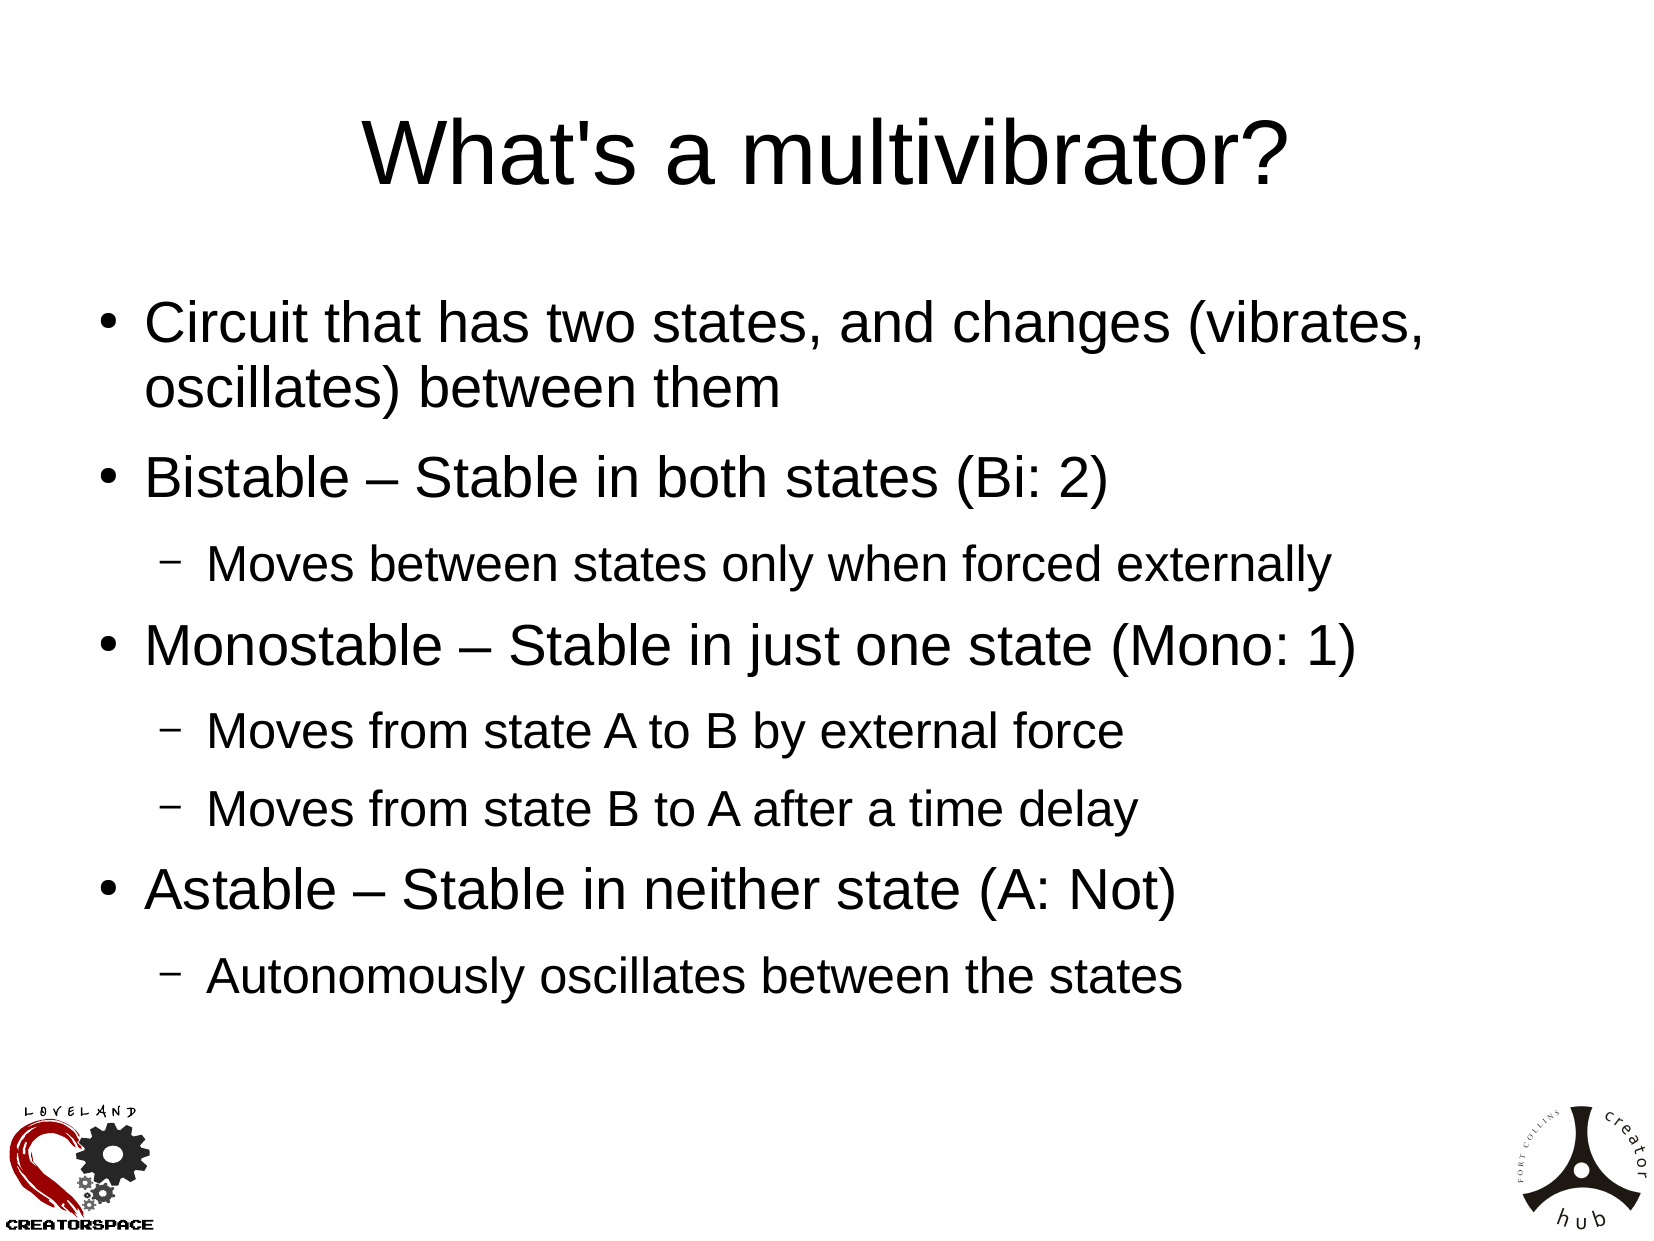

# What's a multivibrator?
Circuit that has two states, and changes (vibrates, oscillates) between them
Bistable – Stable in both states (Bi: 2)
Moves between states only when forced externally
Monostable – Stable in just one state (Mono: 1)
Moves from state A to B by external force
Moves from state B to A after a time delay
Astable – Stable in neither state (A: Not)
Autonomously oscillates between the states